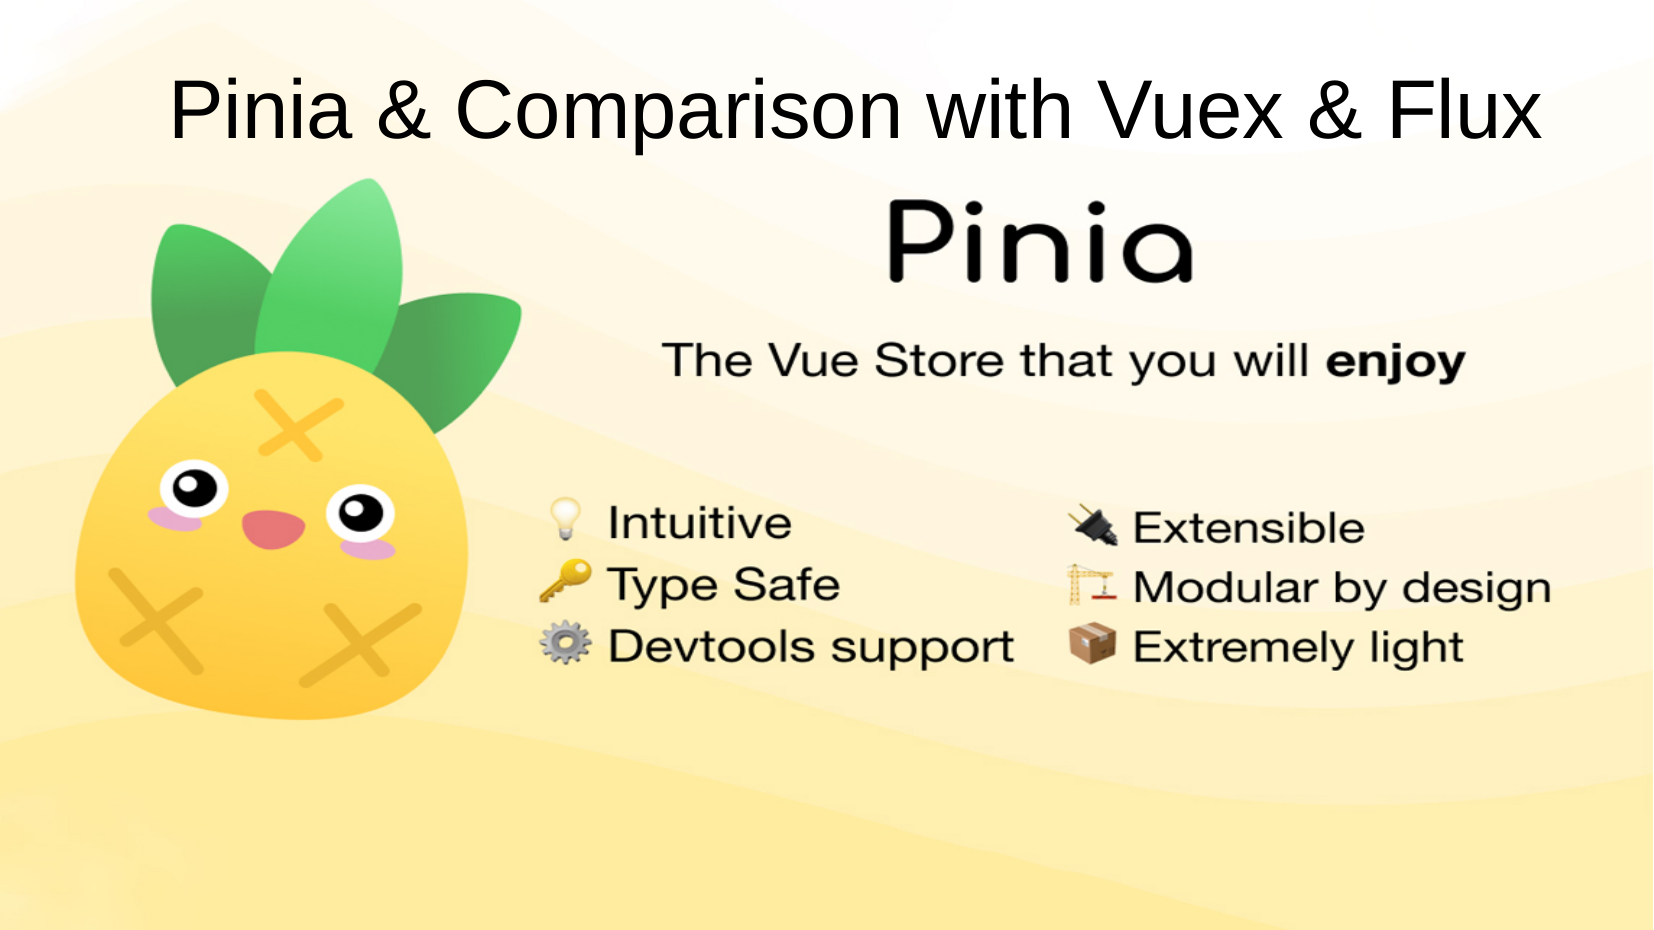

# Pinia & Comparison with Vuex & Flux